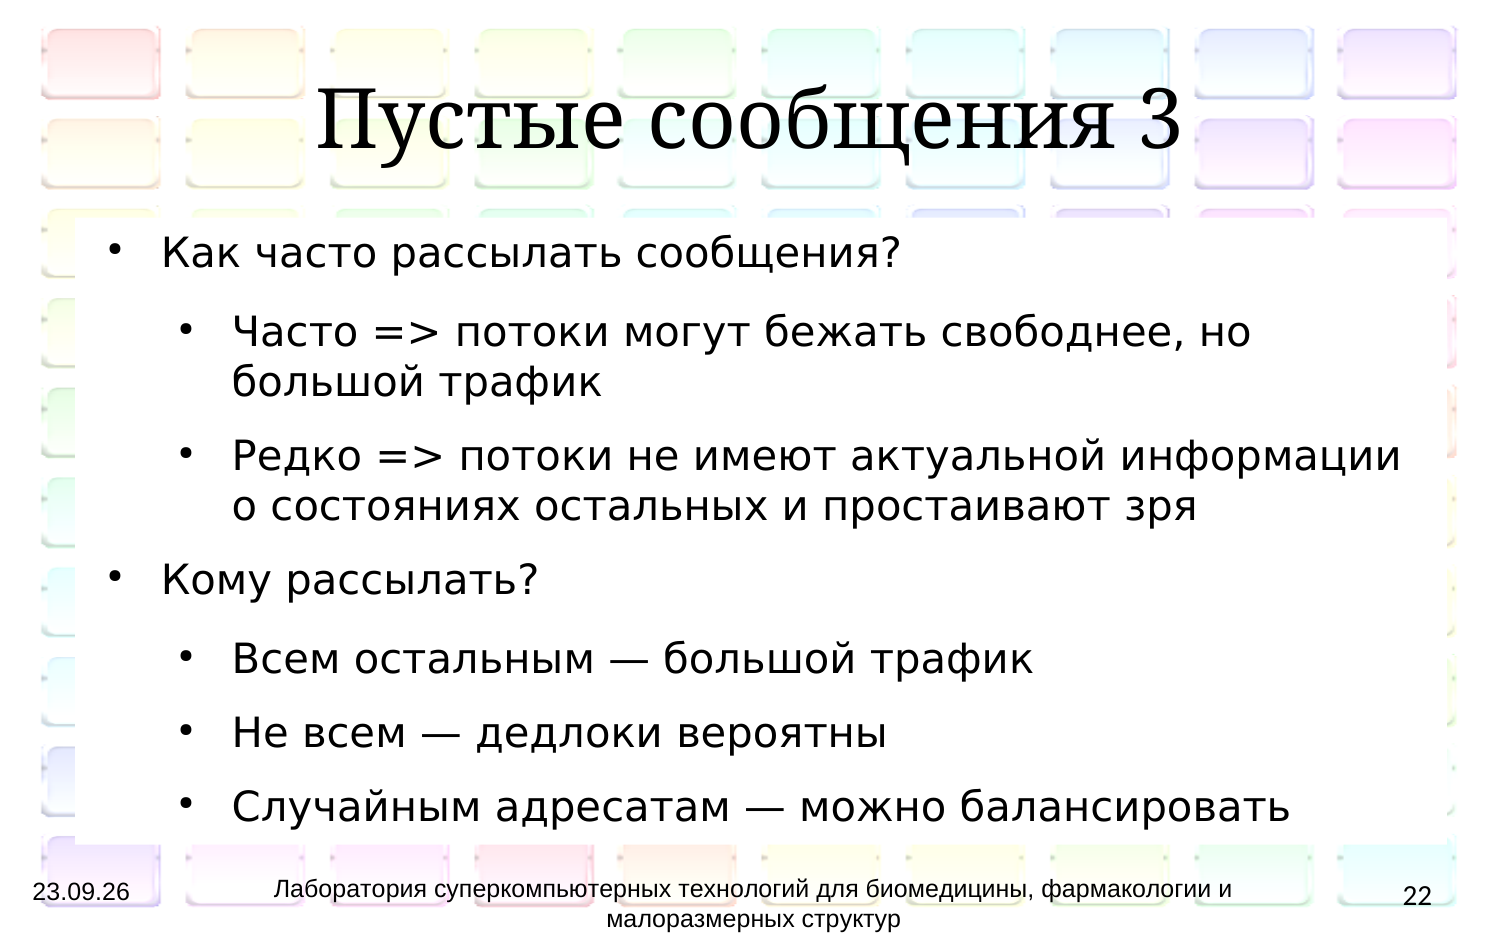

# Пустые сообщения 3
Как часто рассылать сообщения?
Часто => потоки могут бежать свободнее, но большой трафик
Редко => потоки не имеют актуальной информации о состояниях остальных и простаивают зря
Кому рассылать?
Всем остальным — большой трафик
Не всем — дедлоки вероятны
Случайным адресатам — можно балансировать
Лаборатория суперкомпьютерных технологий для биомедицины, фармакологии и малоразмерных структур